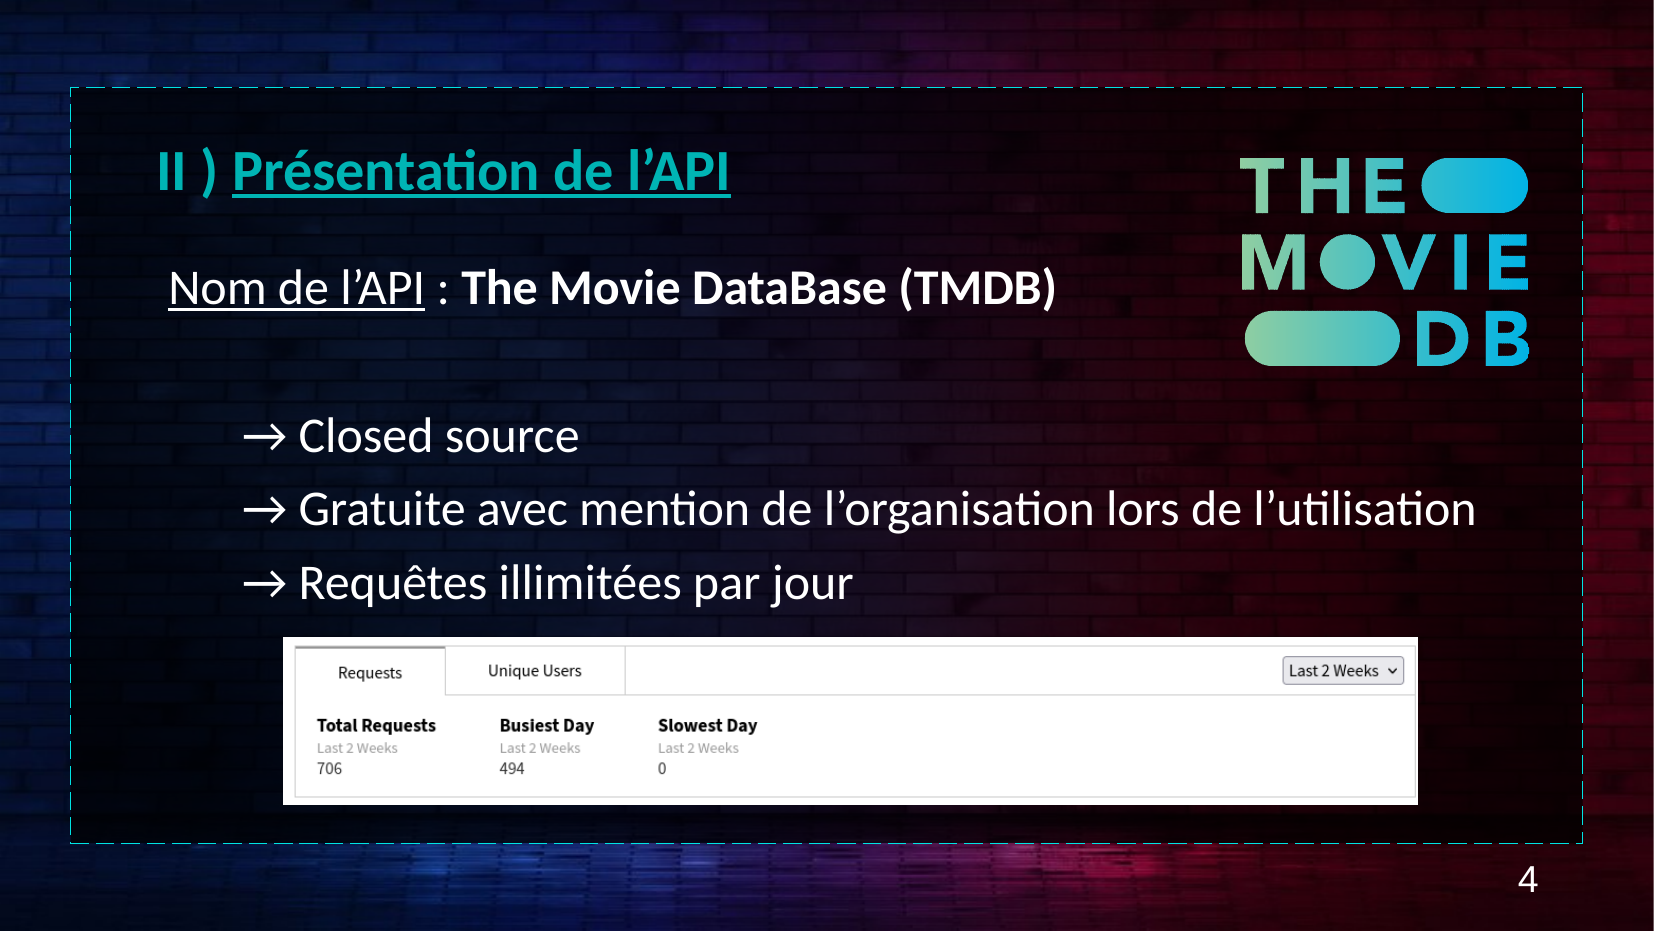

II ) Présentation de l’API
Nom de l’API : The Movie DataBase (TMDB)
	→ Closed source
	→ Gratuite avec mention de l’organisation lors de l’utilisation
	→ Requêtes illimitées par jour